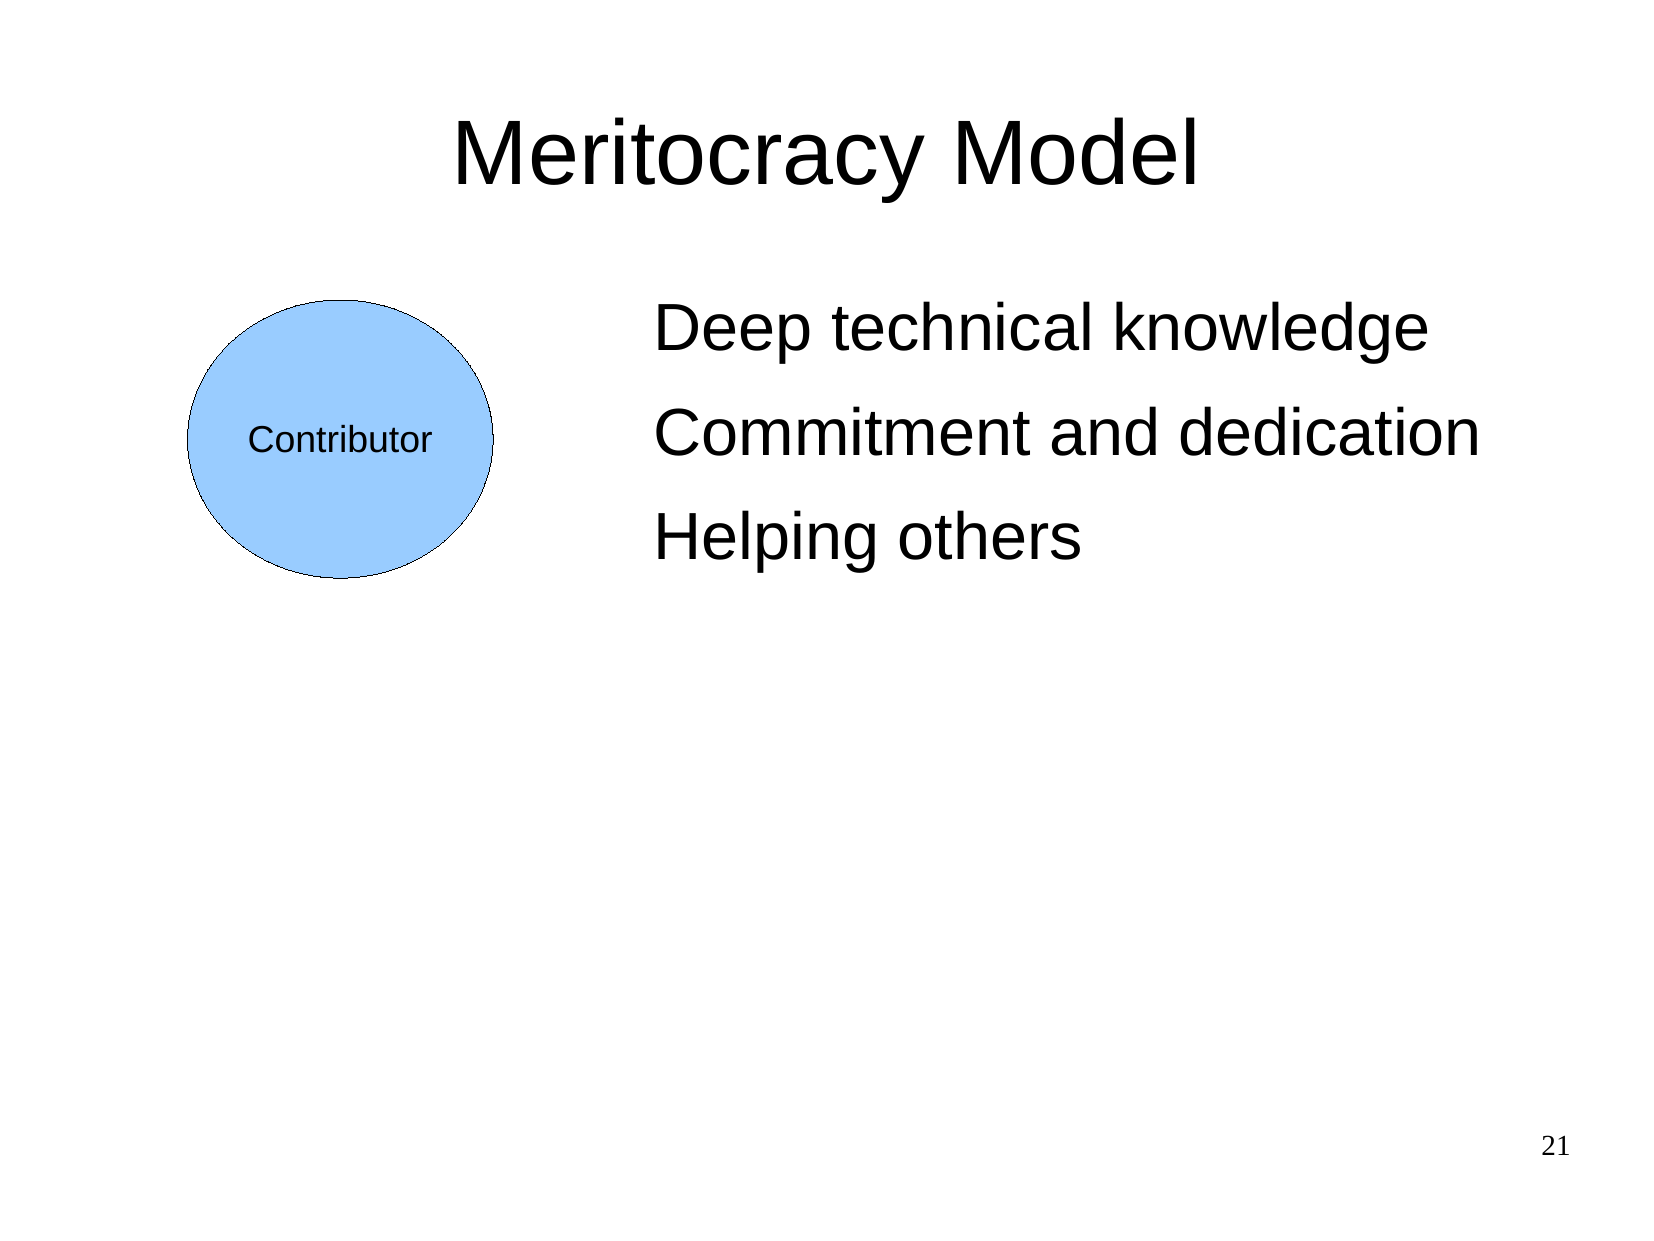

# Meritocracy Model
Deep technical knowledge
Commitment and dedication
Helping others
Contributor
21